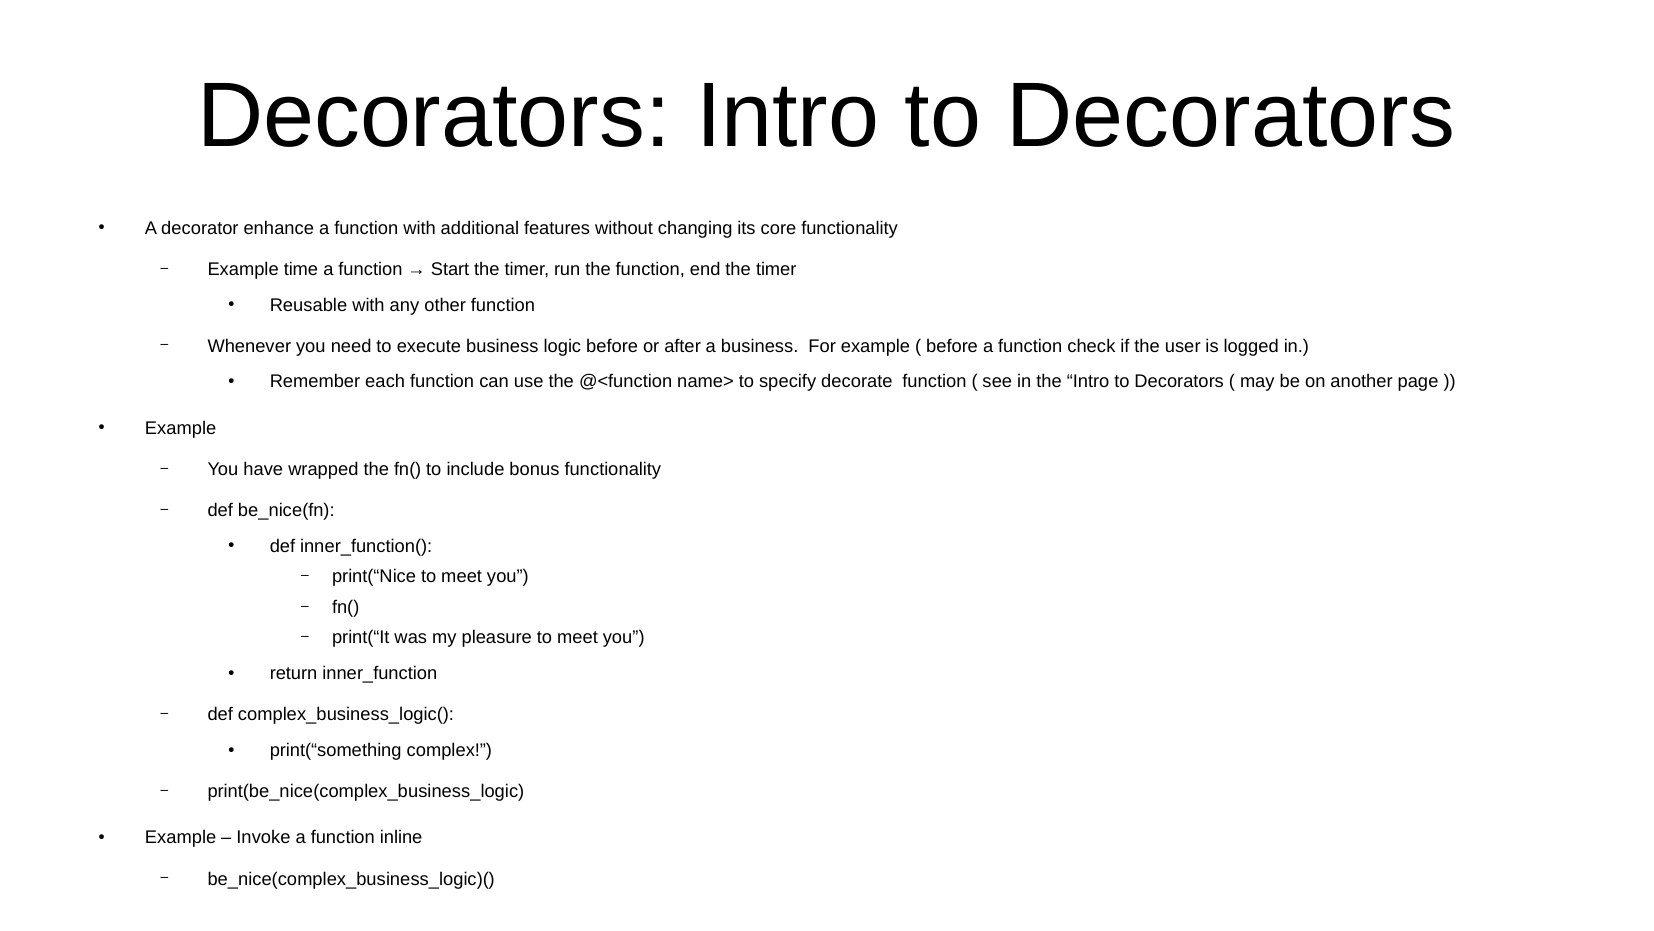

# Decorators: Intro to Decorators
A decorator enhance a function with additional features without changing its core functionality
Example time a function → Start the timer, run the function, end the timer
Reusable with any other function
Whenever you need to execute business logic before or after a business. For example ( before a function check if the user is logged in.)
Remember each function can use the @<function name> to specify decorate function ( see in the “Intro to Decorators ( may be on another page ))
Example
You have wrapped the fn() to include bonus functionality
def be_nice(fn):
def inner_function():
print(“Nice to meet you”)
fn()
print(“It was my pleasure to meet you”)
return inner_function
def complex_business_logic():
print(“something complex!”)
print(be_nice(complex_business_logic)
Example – Invoke a function inline
be_nice(complex_business_logic)()